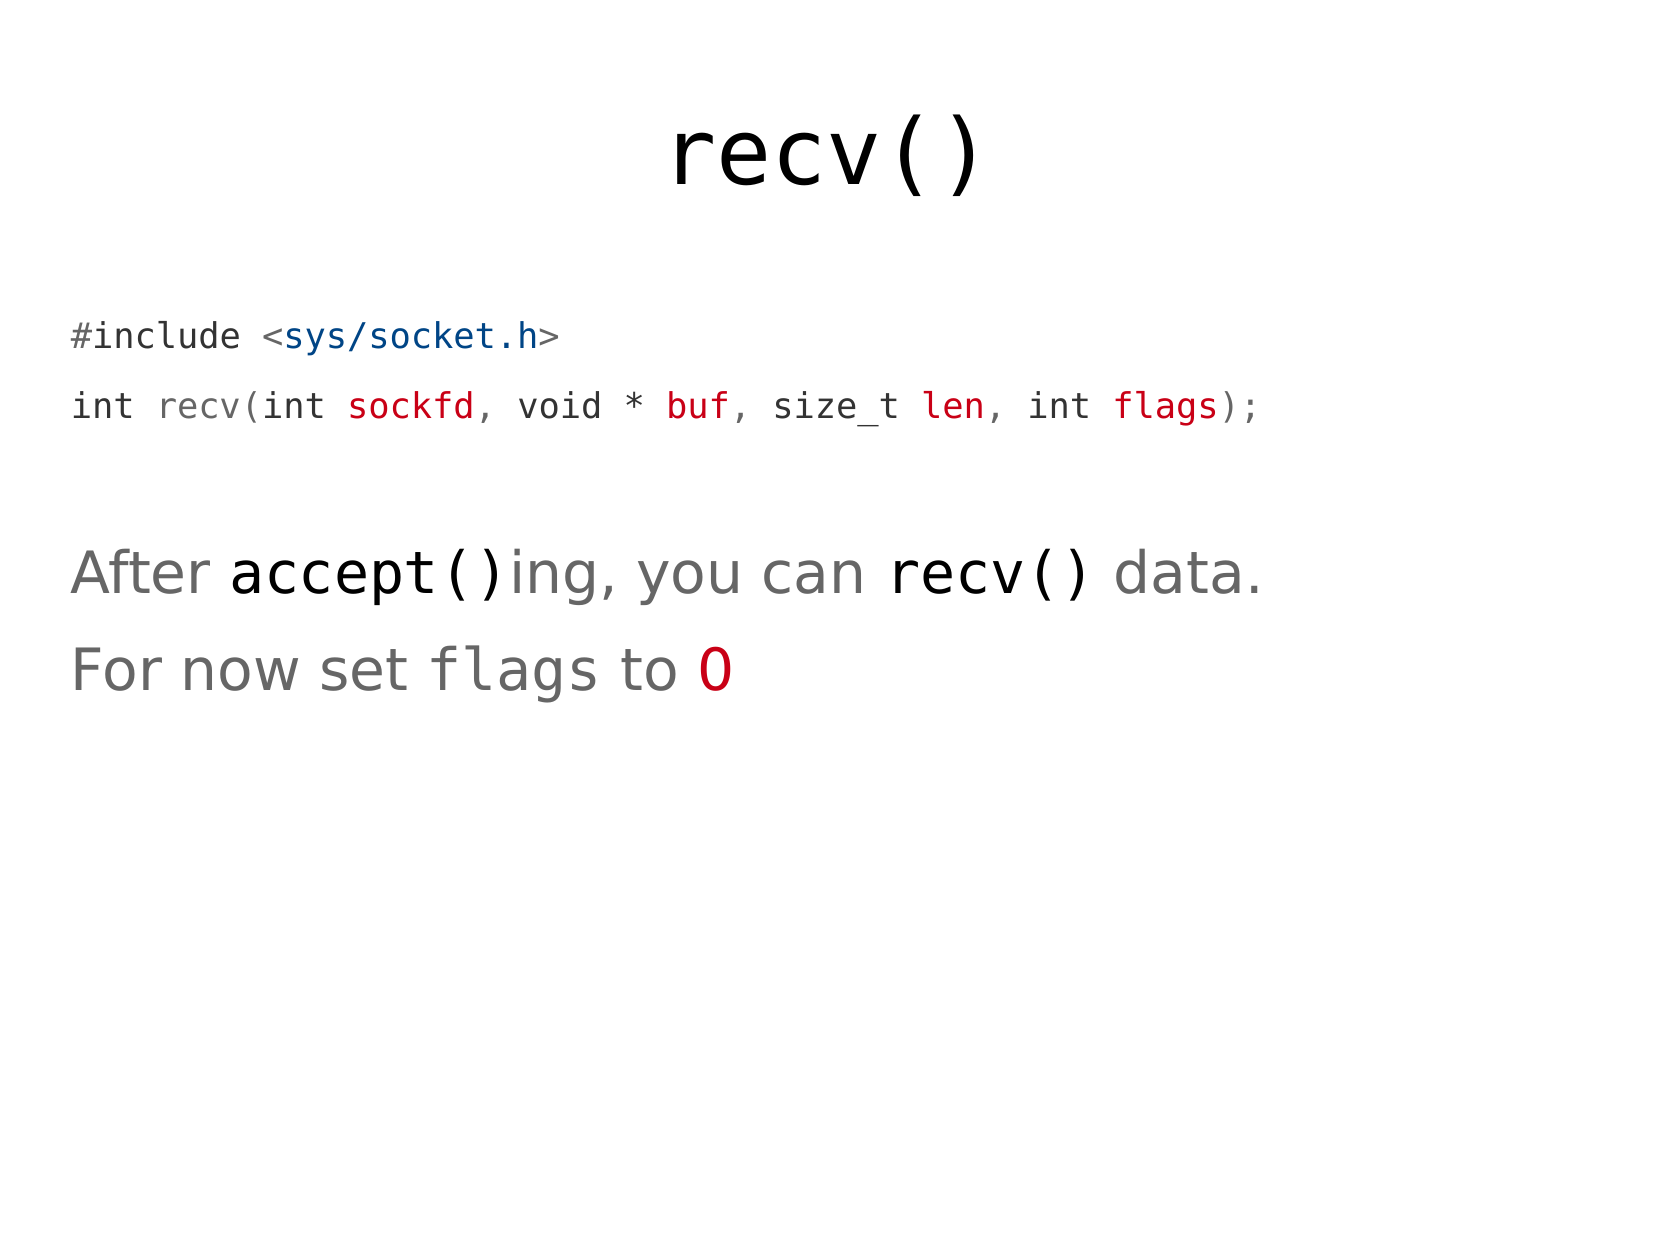

# recv()
#include <sys/socket.h>
int recv(int sockfd, void * buf, size_t len, int flags);
After accept()ing, you can recv() data.
For now set flags to 0